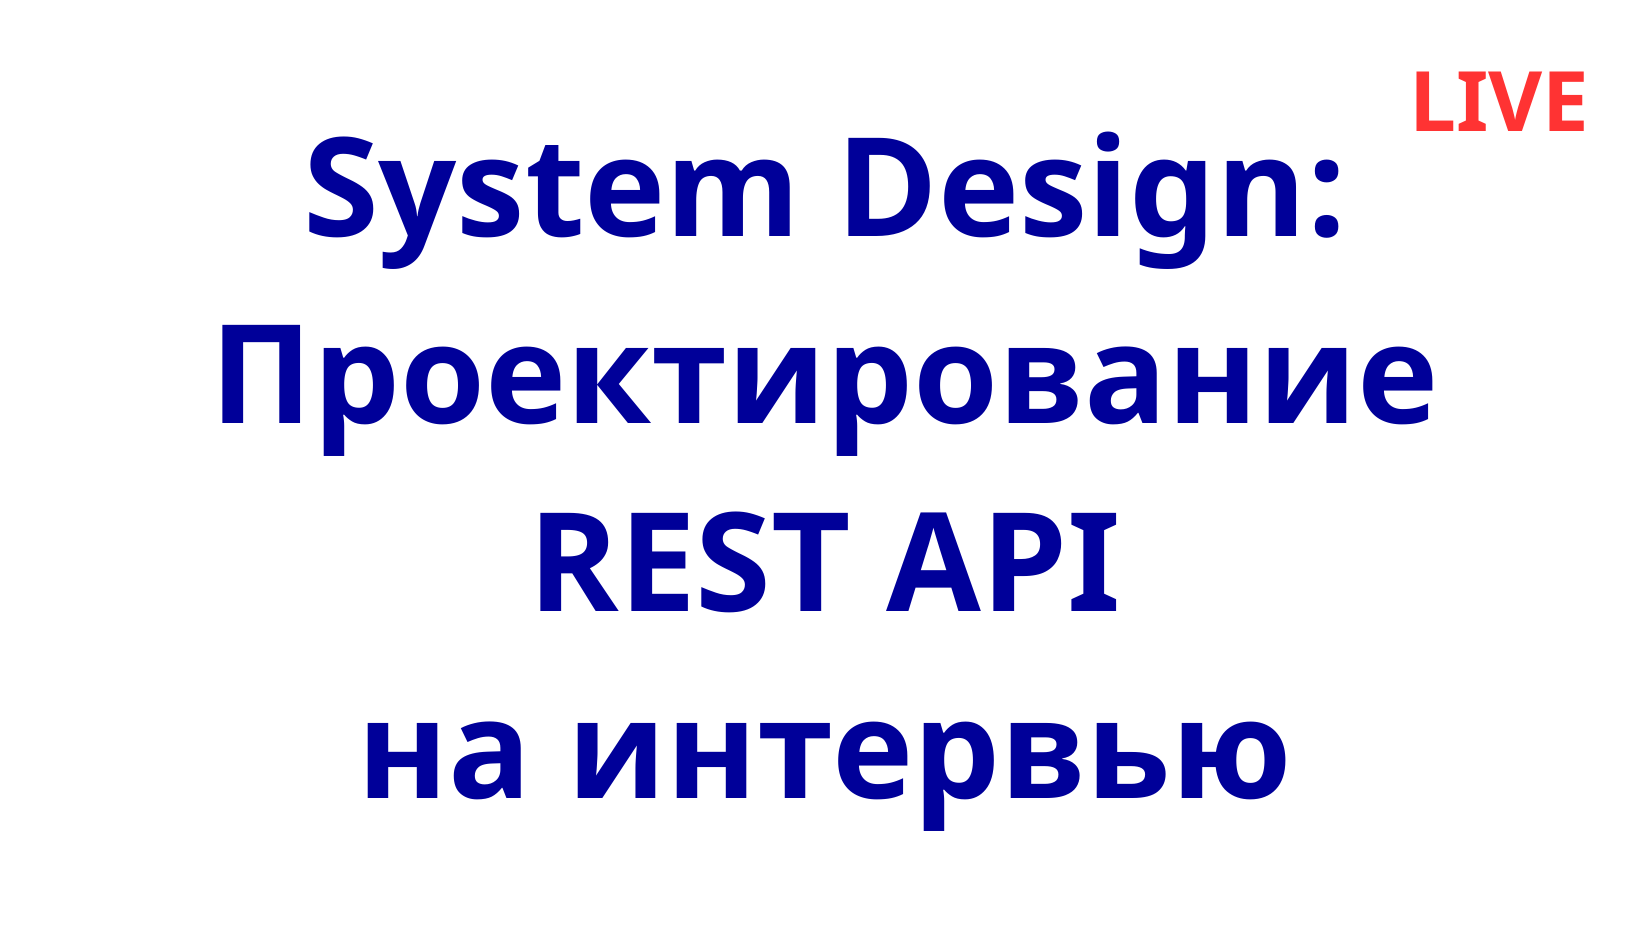

# System Design: Проектирование
REST API
на интервью
LIVE